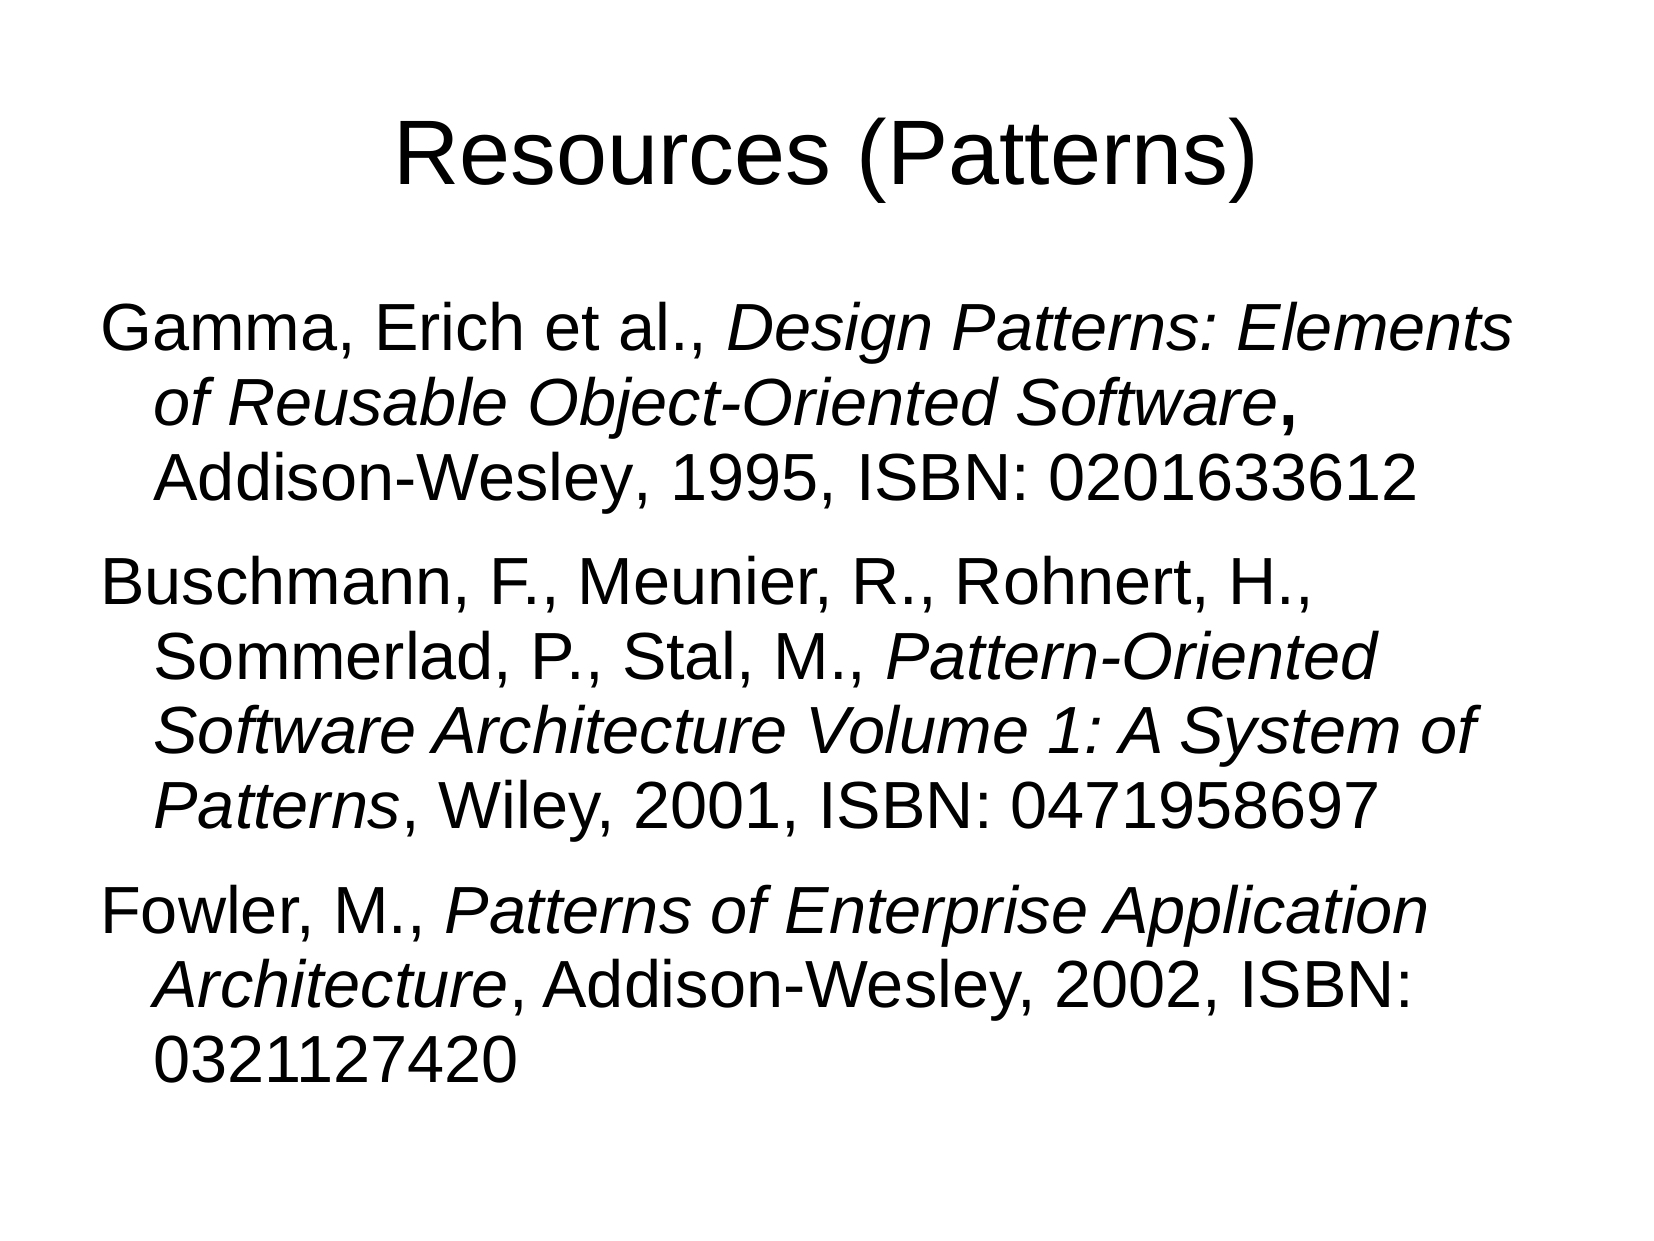

# Resources (Patterns)
Gamma, Erich et al., Design Patterns: Elements of Reusable Object-Oriented Software, Addison-Wesley, 1995, ISBN: 0201633612
Buschmann, F., Meunier, R., Rohnert, H., Sommerlad, P., Stal, M., Pattern-Oriented Software Architecture Volume 1: A System of Patterns, Wiley, 2001, ISBN: 0471958697
Fowler, M., Patterns of Enterprise Application Architecture, Addison-Wesley, 2002, ISBN: 0321127420